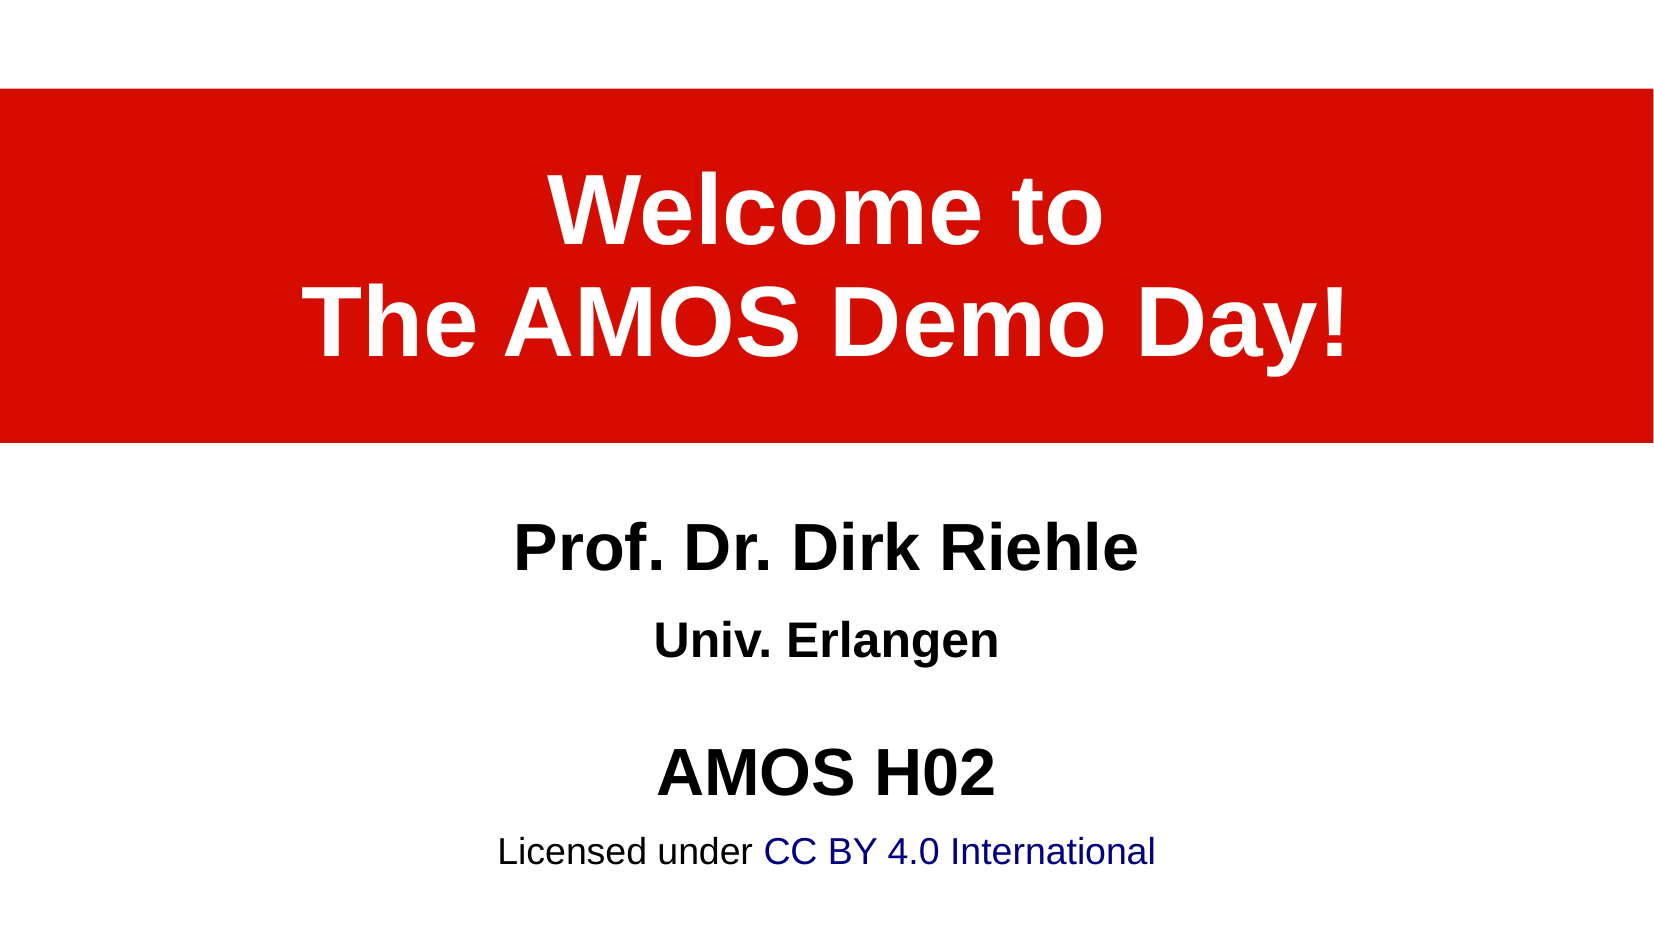

# Welcome to The AMOS Demo Day!
Prof. Dr. Dirk Riehle
Univ. Erlangen
AMOS H02
Licensed under CC BY 4.0 International